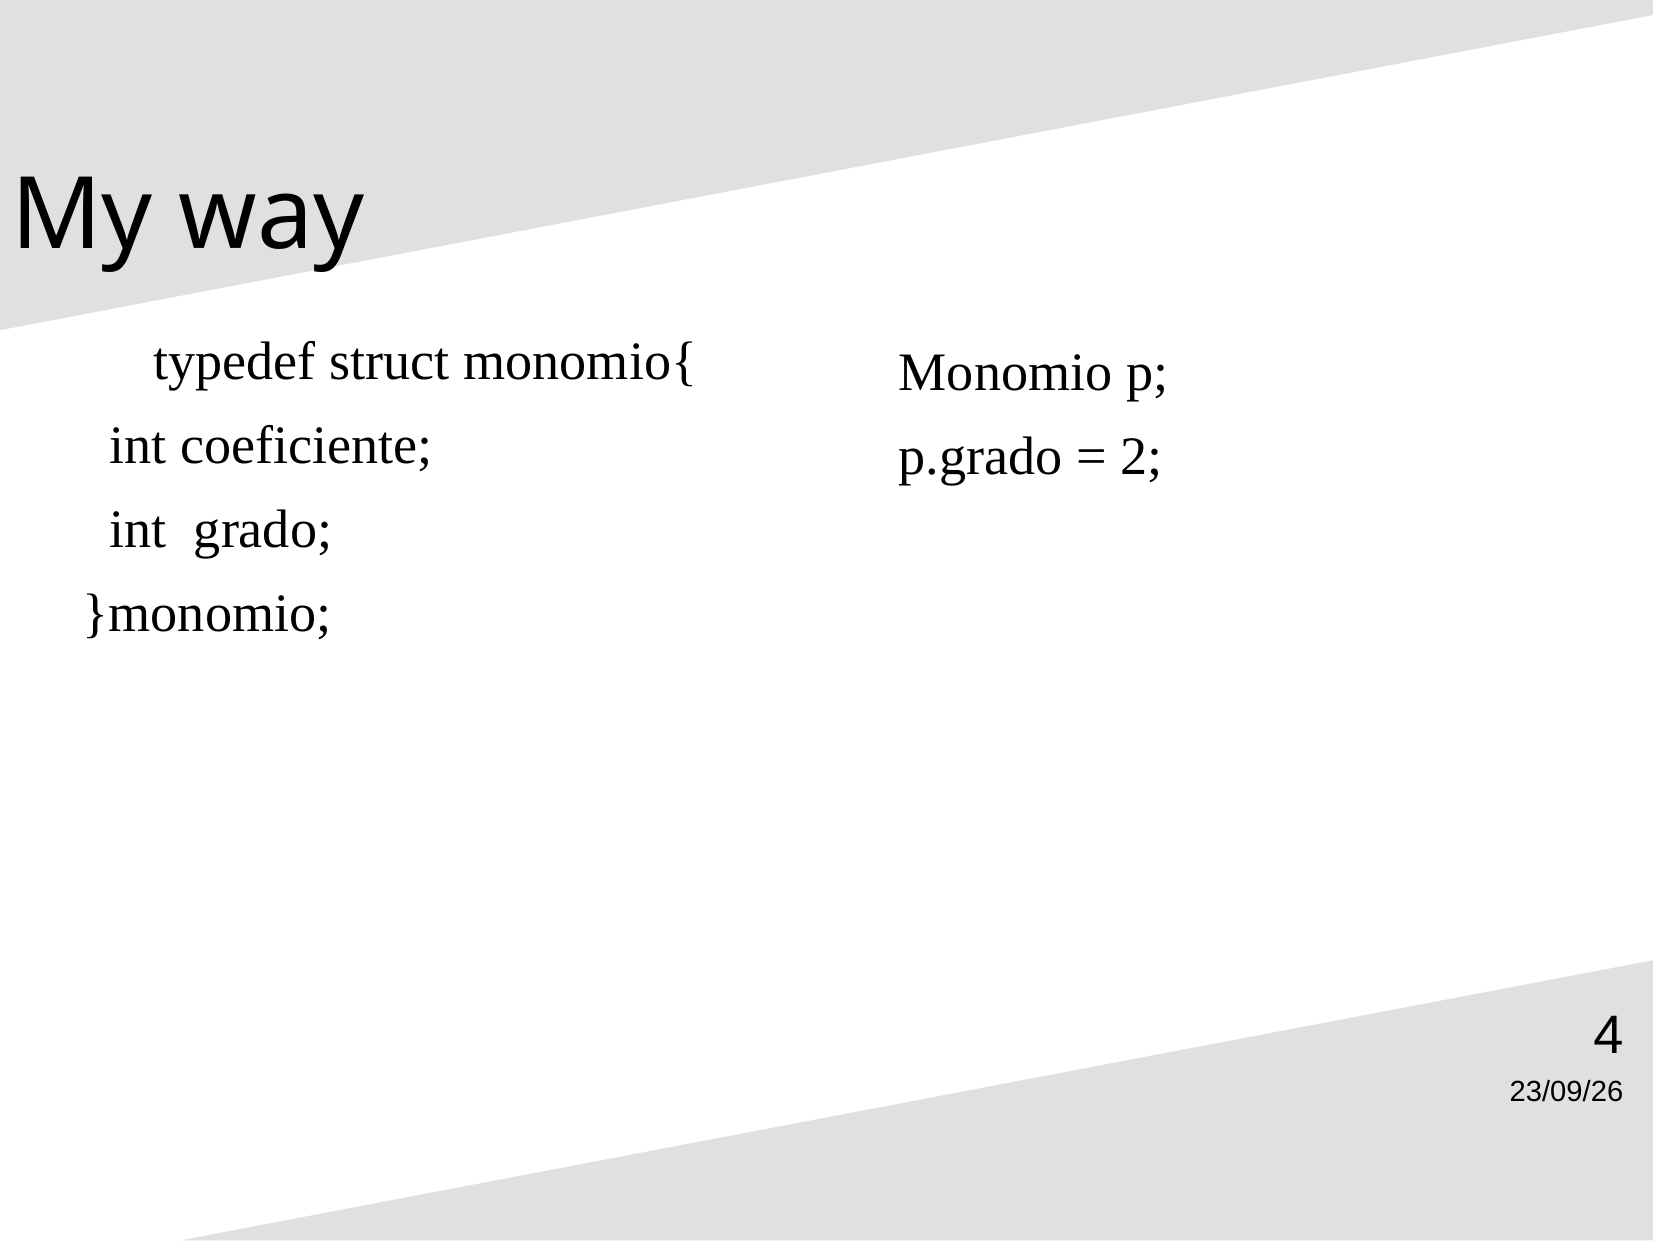

# My way
typedef struct monomio{
 int coeficiente;
 int grado;
}monomio;
Monomio p;
p.grado = 2;
4